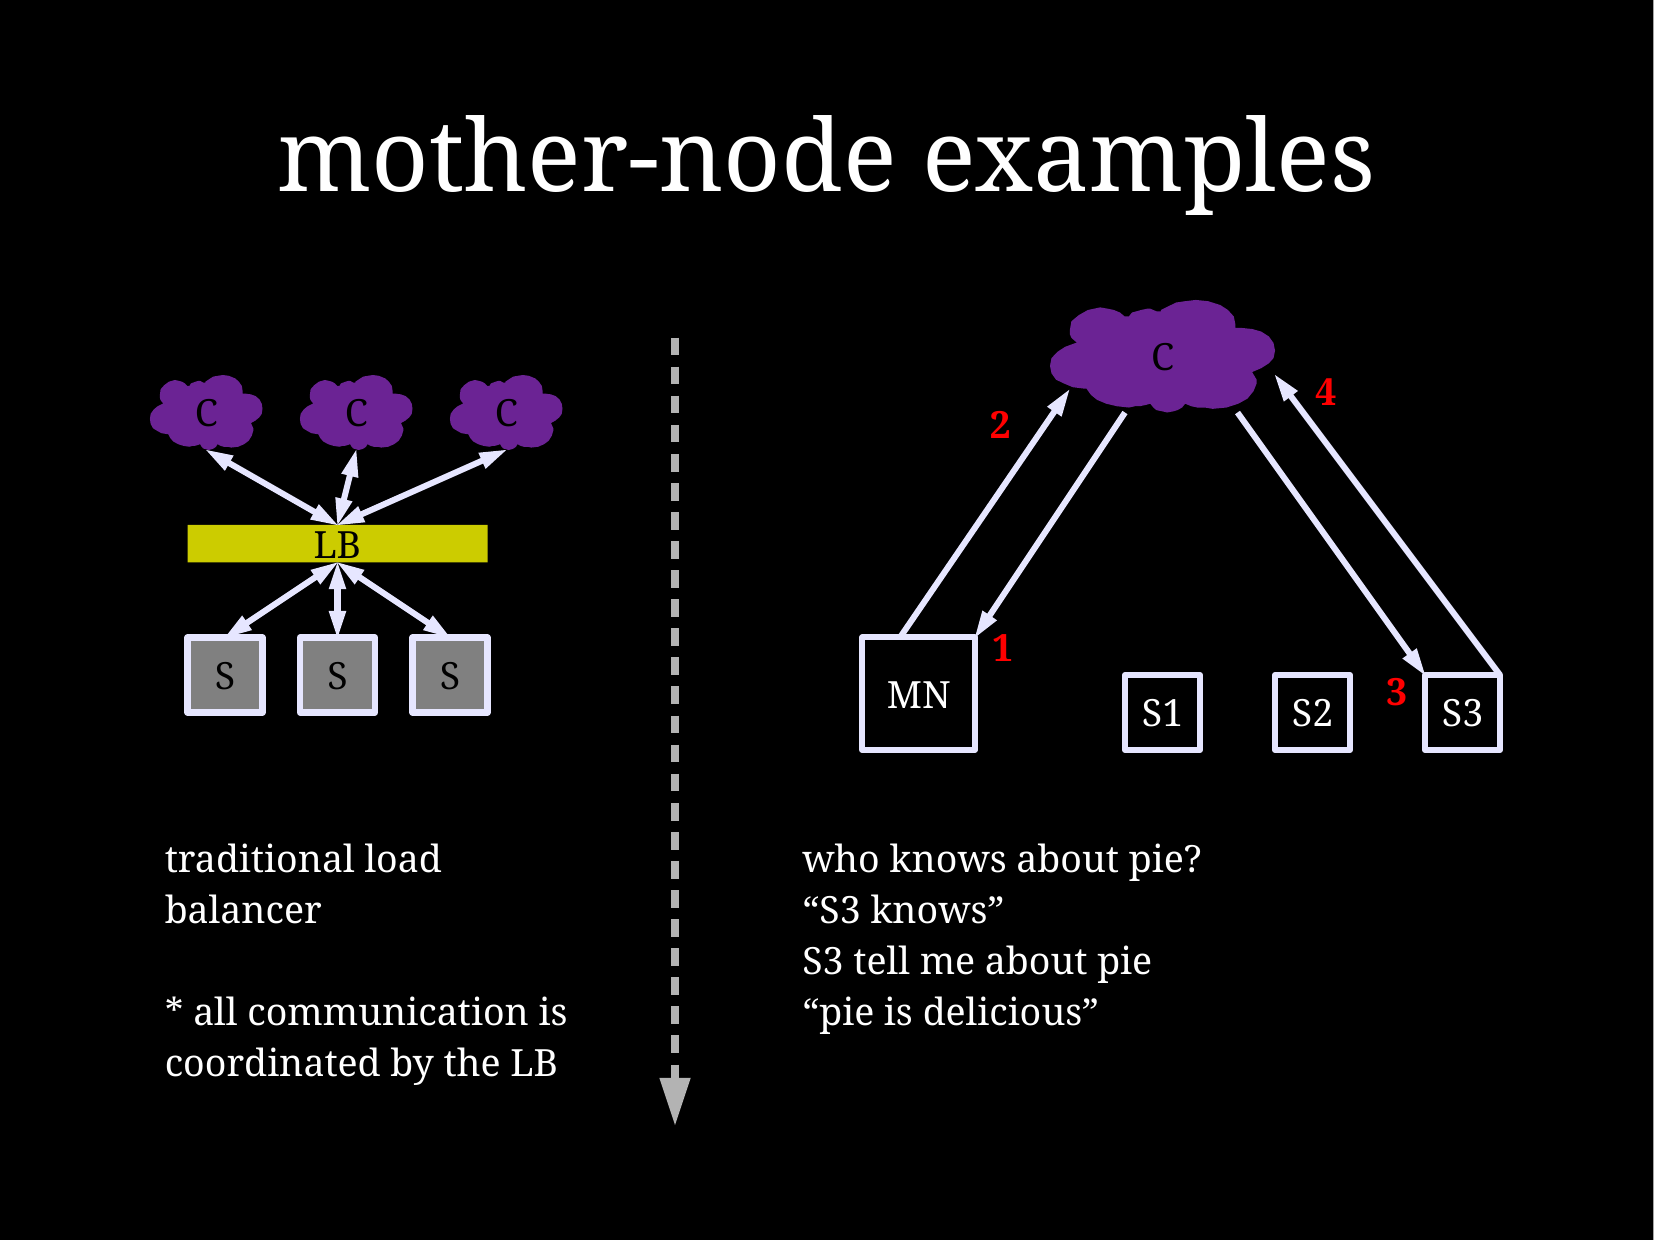

# mother-node examples
C
4
2
1
MN
3
S1
S2
S3
C
C
C
LB
S
S
S
traditional load balancer
* all communication is coordinated by the LB
who knows about pie?
“S3 knows”
S3 tell me about pie
“pie is delicious”